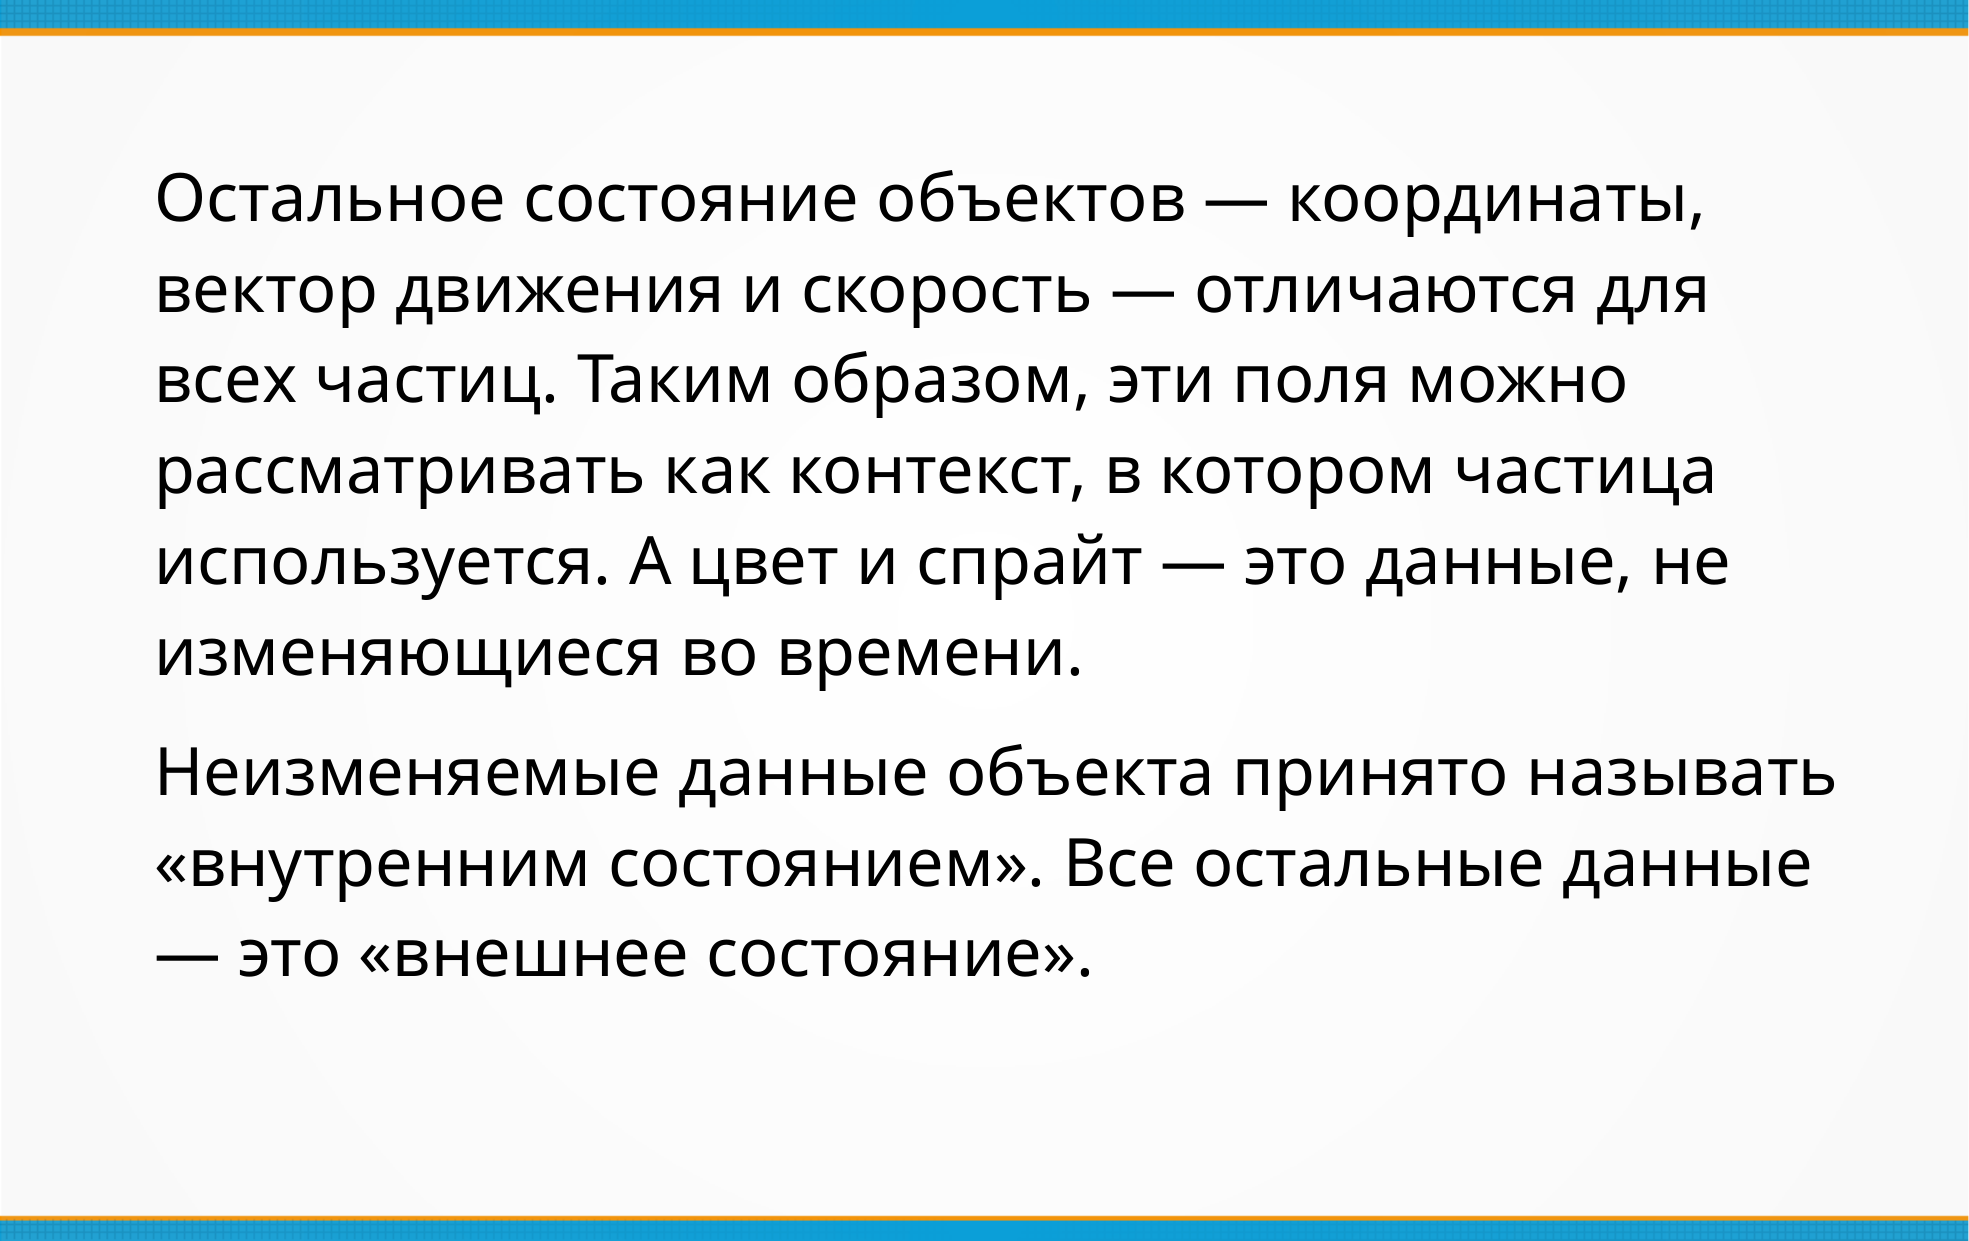

# Остальное состояние объектов — координаты, вектор движения и скорость — отличаются для всех частиц. Таким образом, эти поля можно рассматривать как контекст, в котором частица используется. А цвет и спрайт — это данные, не изменяющиеся во времени.
Неизменяемые данные объекта принято называть «внутренним состоянием». Все остальные данные — это «внешнее состояние».